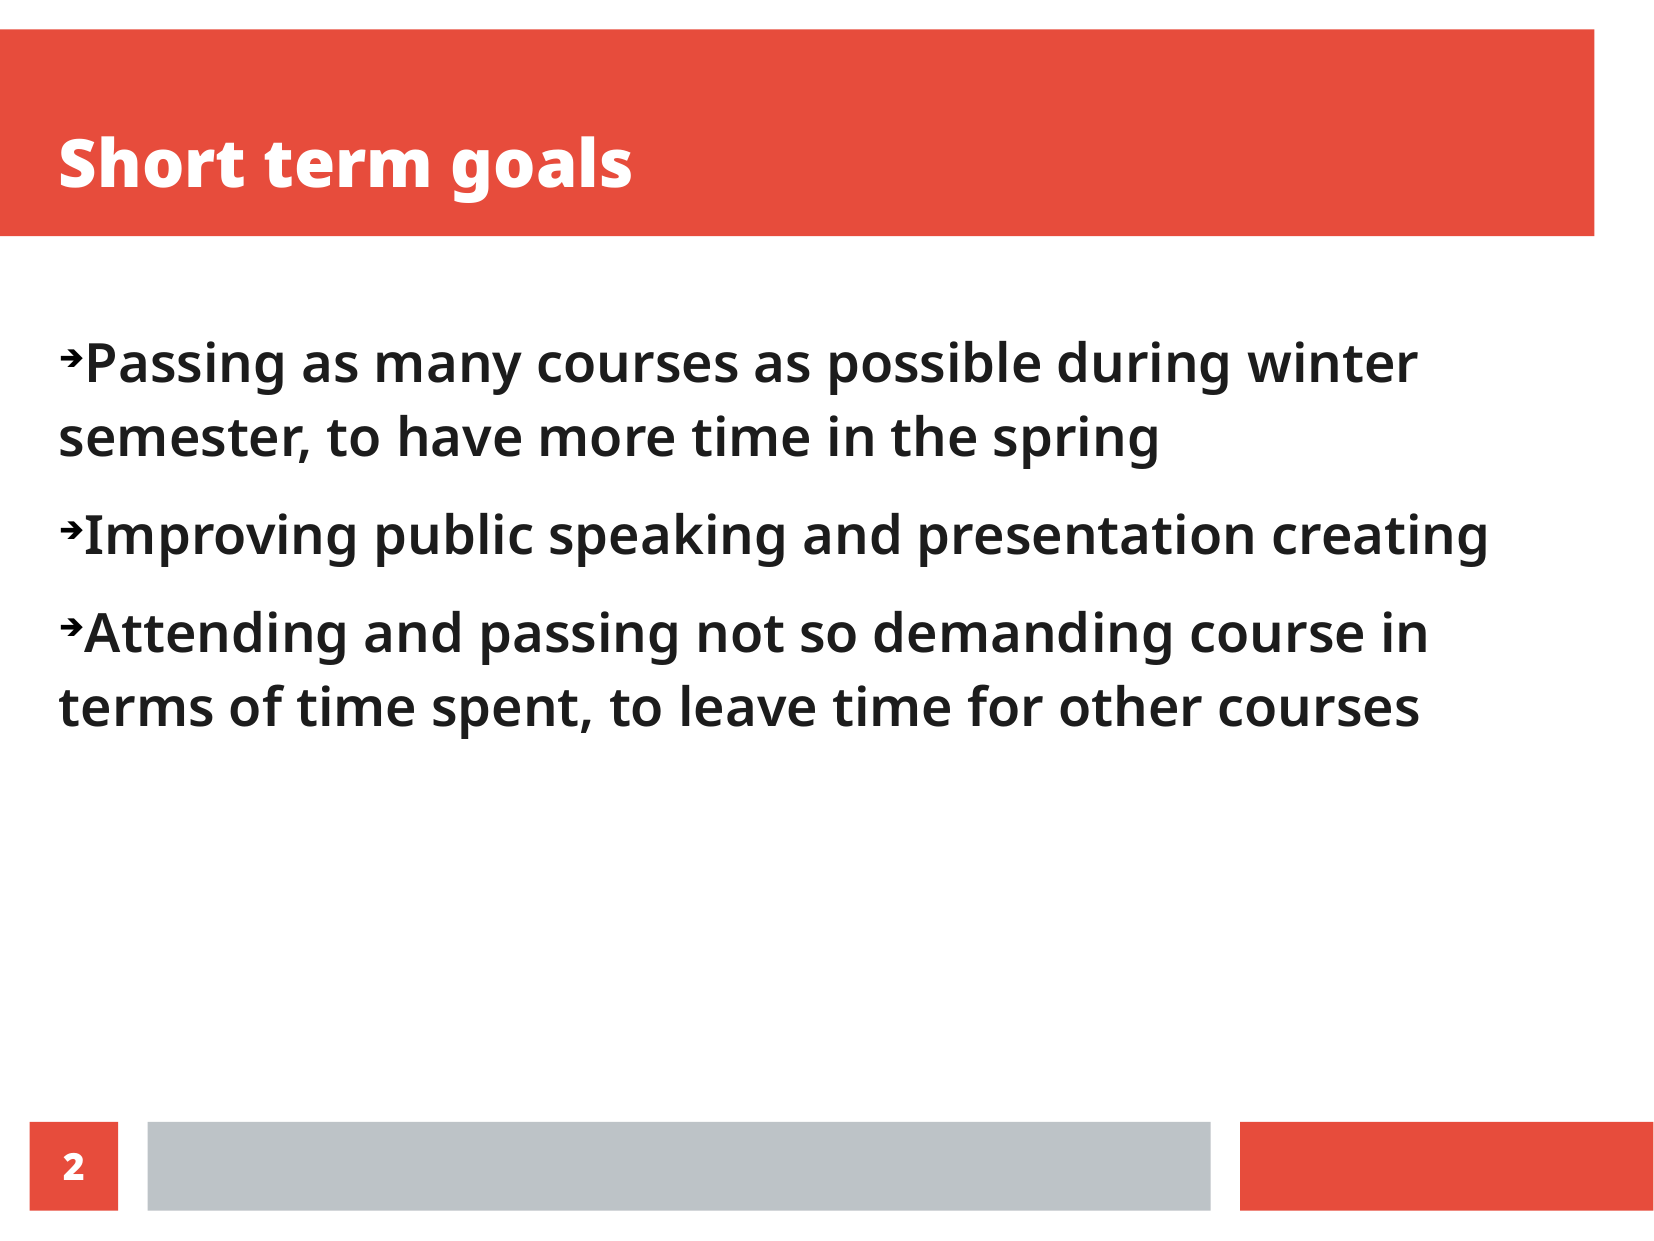

# Short term goals
Passing as many courses as possible during winter semester, to have more time in the spring
Improving public speaking and presentation creating
Attending and passing not so demanding course in terms of time spent, to leave time for other courses
2